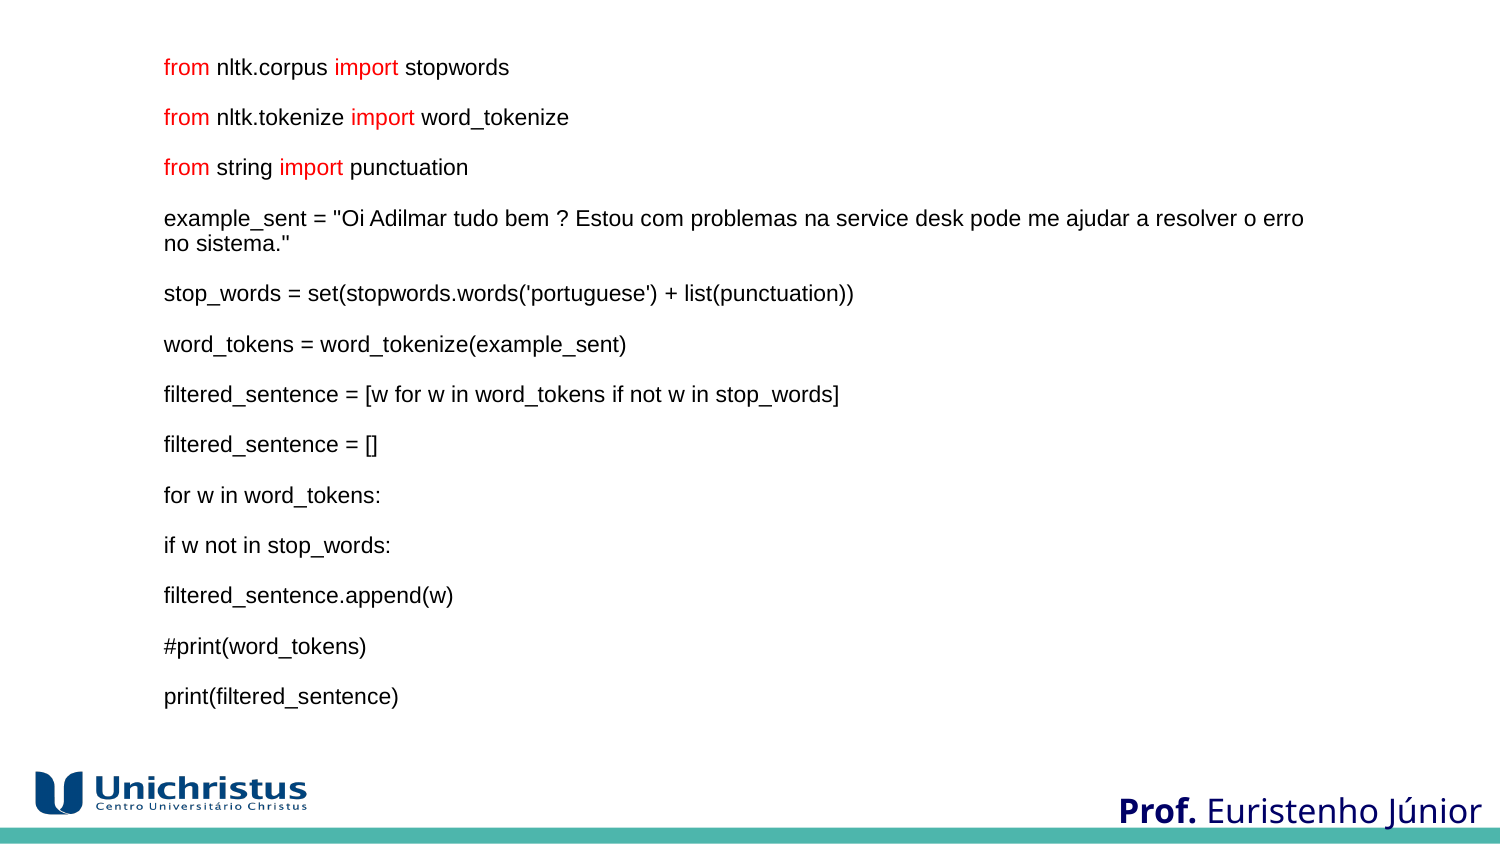

from nltk.corpus import stopwords
from nltk.tokenize import word_tokenize
from string import punctuation
example_sent = "Oi Adilmar tudo bem ? Estou com problemas na service desk pode me ajudar a resolver o erro no sistema."
stop_words = set(stopwords.words('portuguese') + list(punctuation))
word_tokens = word_tokenize(example_sent)
filtered_sentence = [w for w in word_tokens if not w in stop_words]
filtered_sentence = []
for w in word_tokens:
if w not in stop_words:
filtered_sentence.append(w)
#print(word_tokens)
print(filtered_sentence)
#
Prof. Euristenho Júnior